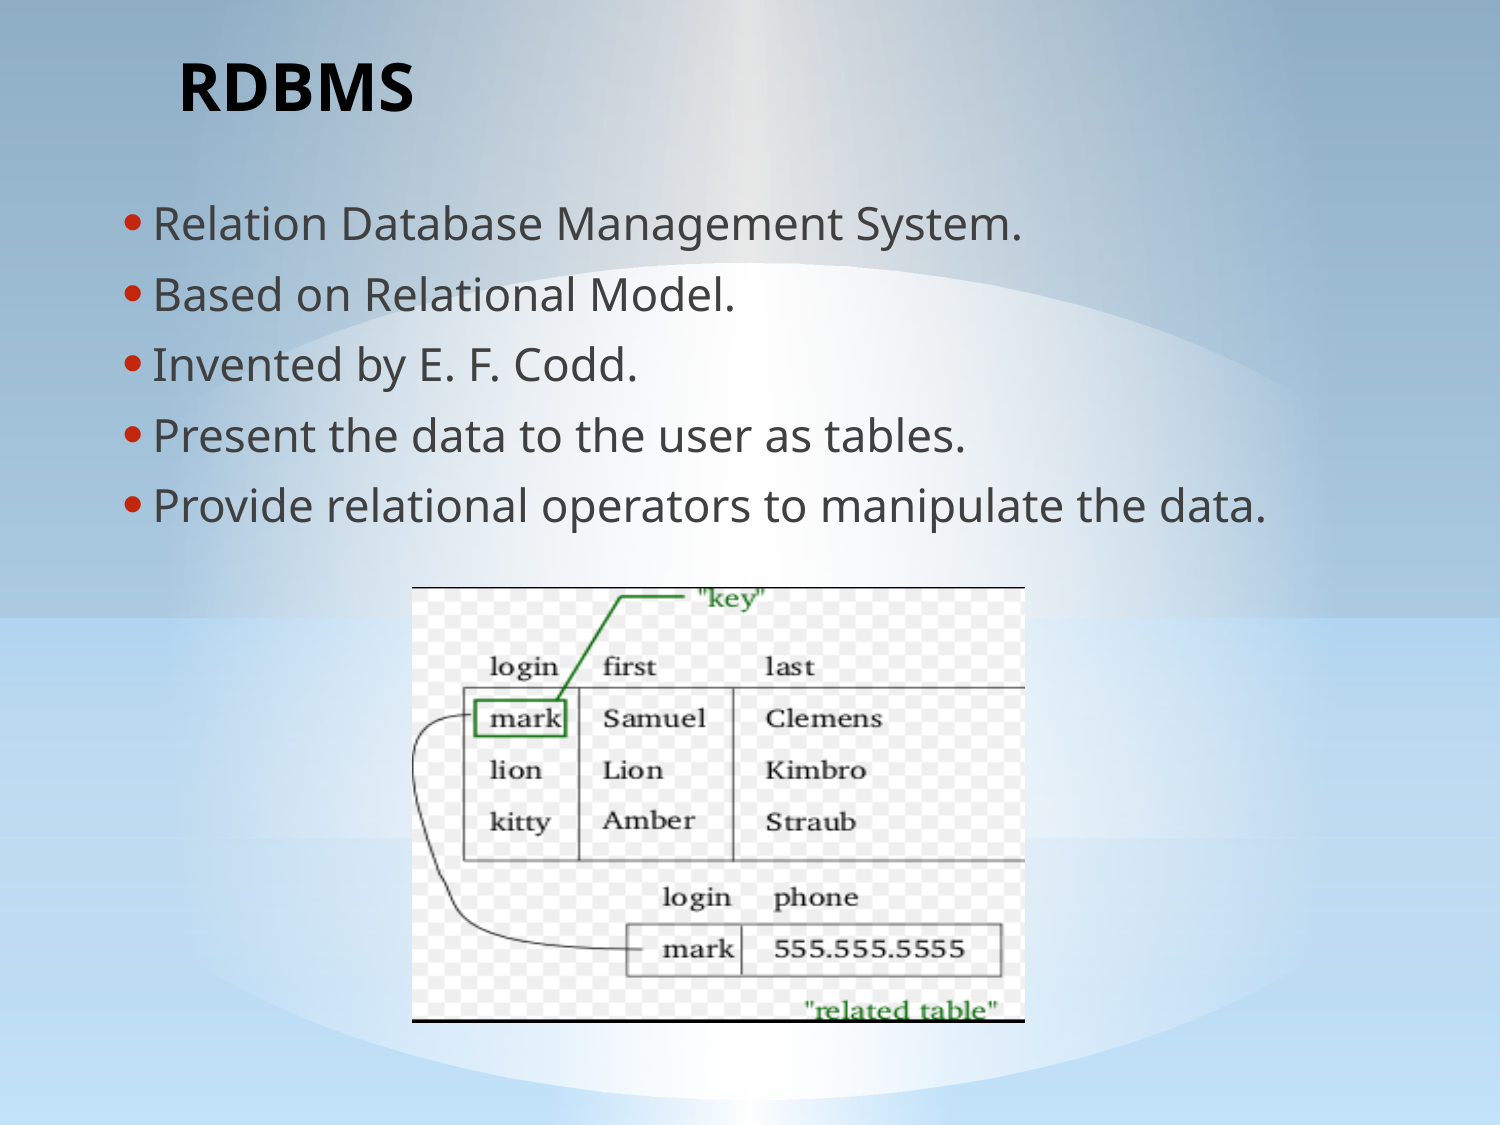

# RDBMS
Relation Database Management System.
Based on Relational Model.
Invented by E. F. Codd.
Present the data to the user as tables.
Provide relational operators to manipulate the data.